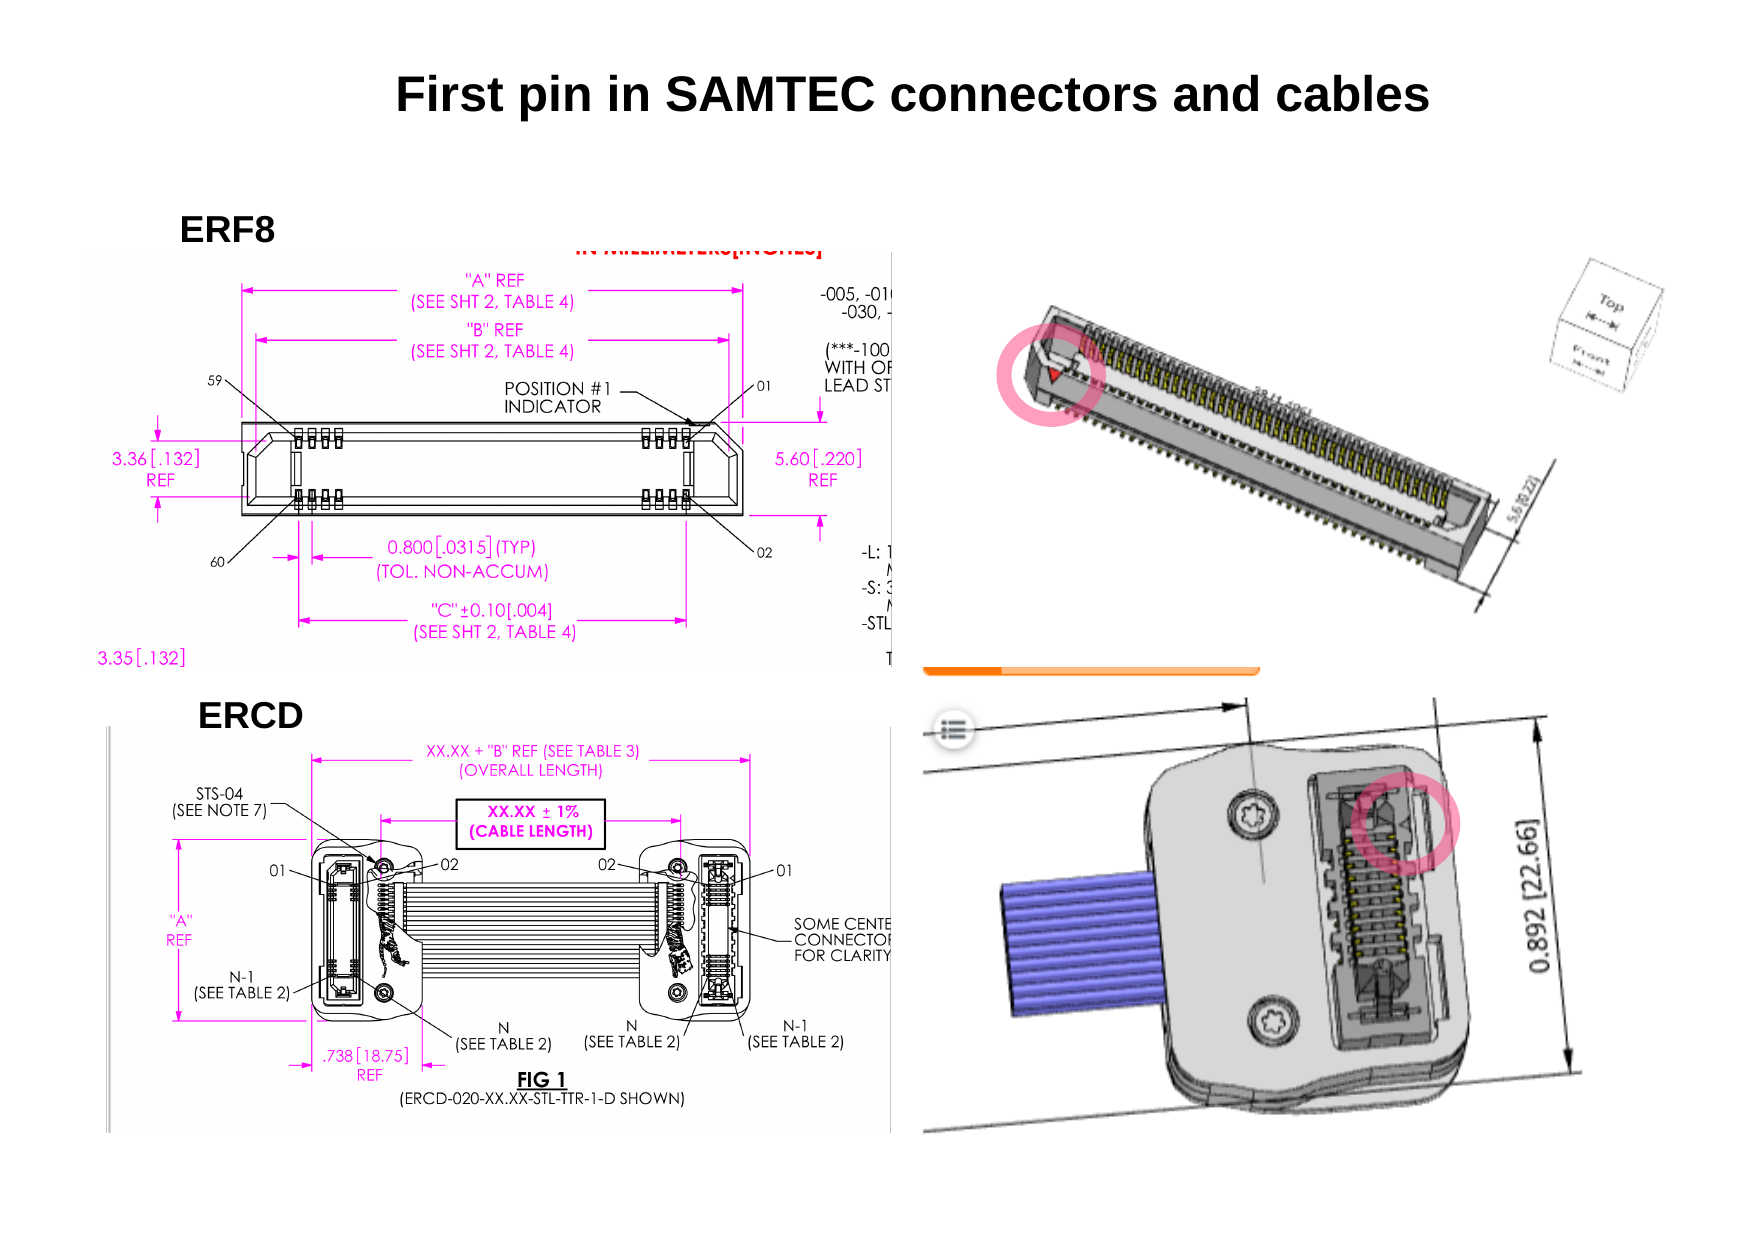

First pin in SAMTEC connectors and cables
ERF8
ERCD